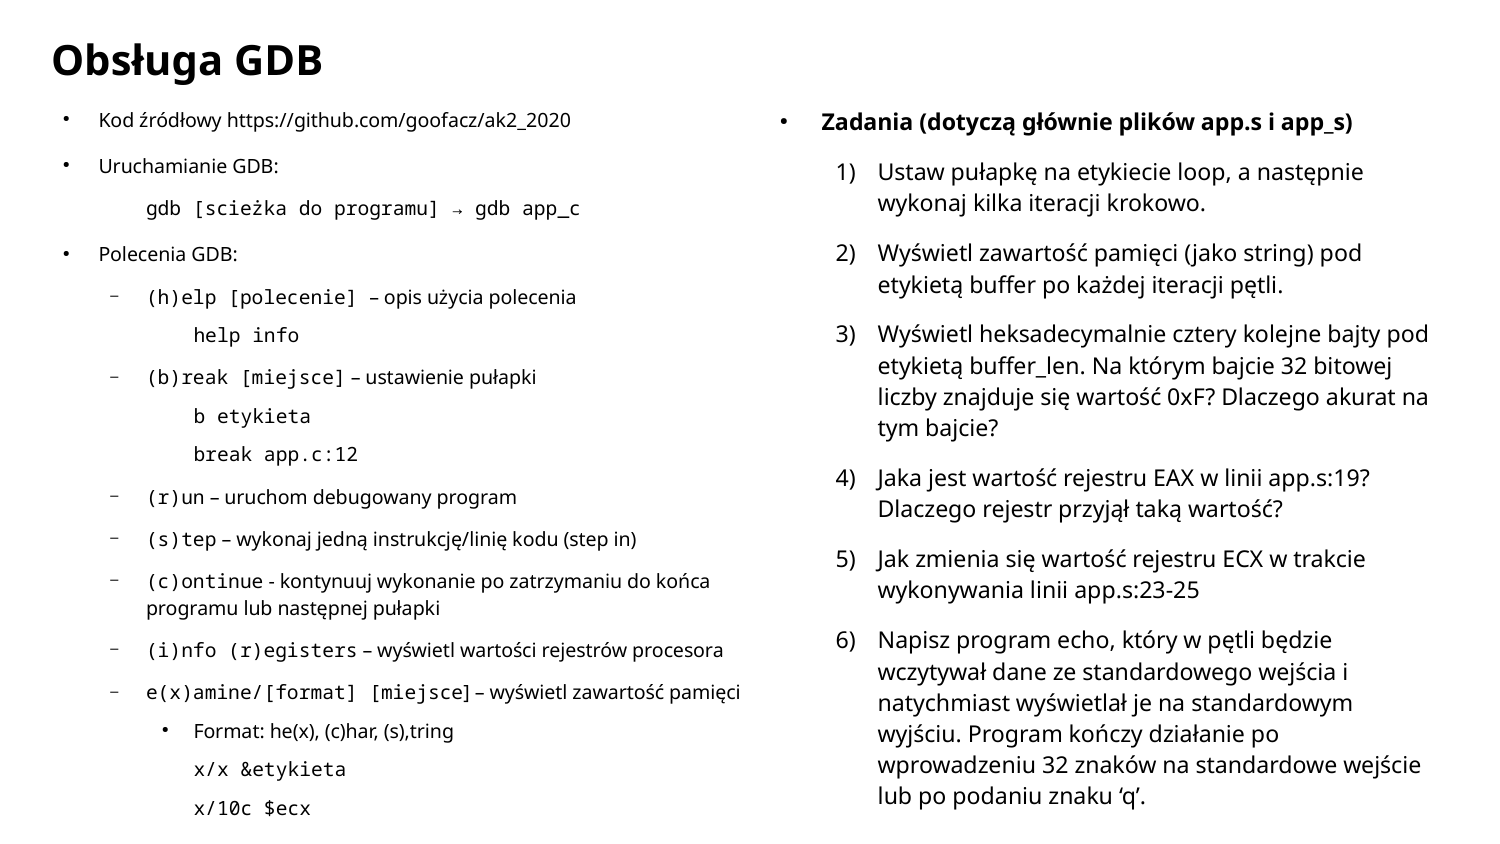

# Obsługa GDB
Kod źródłowy https://github.com/goofacz/ak2_2020
Uruchamianie GDB:
gdb [scieżka do programu] → gdb app_c
Polecenia GDB:
(h)elp [polecenie] – opis użycia polecenia
help info
(b)reak [miejsce] – ustawienie pułapki
b etykieta
break app.c:12
(r)un – uruchom debugowany program
(s)tep – wykonaj jedną instrukcję/linię kodu (step in)
(c)ontinue - kontynuuj wykonanie po zatrzymaniu do końca programu lub następnej pułapki
(i)nfo (r)egisters – wyświetl wartości rejestrów procesora
e(x)amine/[format] [miejsce] – wyświetl zawartość pamięci
Format: he(x), (c)har, (s),tring
x/x &etykieta
x/10c $ecx
Zadania (dotyczą głównie plików app.s i app_s)
Ustaw pułapkę na etykiecie loop, a następnie wykonaj kilka iteracji krokowo.
Wyświetl zawartość pamięci (jako string) pod etykietą buffer po każdej iteracji pętli.
Wyświetl heksadecymalnie cztery kolejne bajty pod etykietą buffer_len. Na którym bajcie 32 bitowej liczby znajduje się wartość 0xF? Dlaczego akurat na tym bajcie?
Jaka jest wartość rejestru EAX w linii app.s:19? Dlaczego rejestr przyjął taką wartość?
Jak zmienia się wartość rejestru ECX w trakcie wykonywania linii app.s:23-25
Napisz program echo, który w pętli będzie wczytywał dane ze standardowego wejścia i natychmiast wyświetlał je na standardowym wyjściu. Program kończy działanie po wprowadzeniu 32 znaków na standardowe wejście lub po podaniu znaku ‘q’.